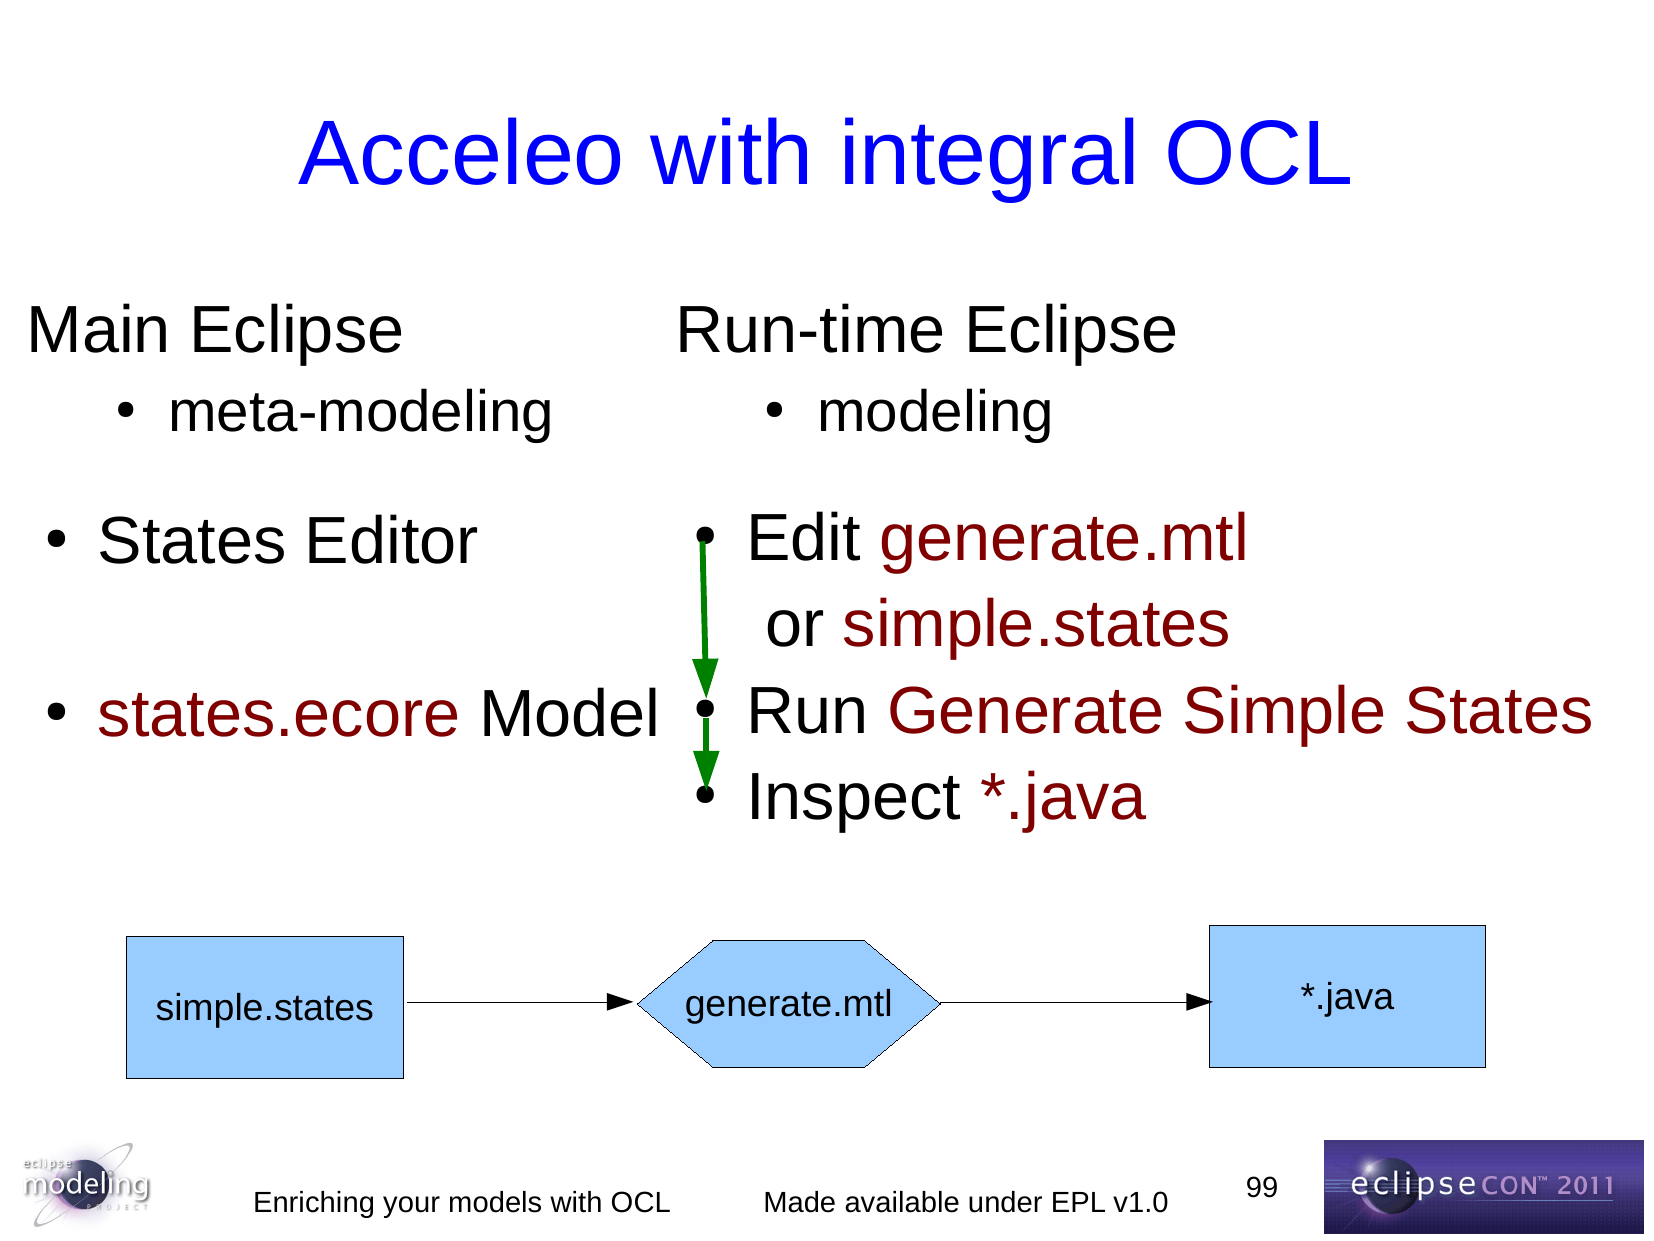

# Acceleo with integral OCL
Main Eclipse
meta-modeling
States Editor
states.ecore Model
Run-time Eclipse
modeling
Edit generate.mtl
 or simple.states
Run Generate Simple States
Inspect *.java
*.java
simple.states
generate.mtl
99
Enriching your models with OCL